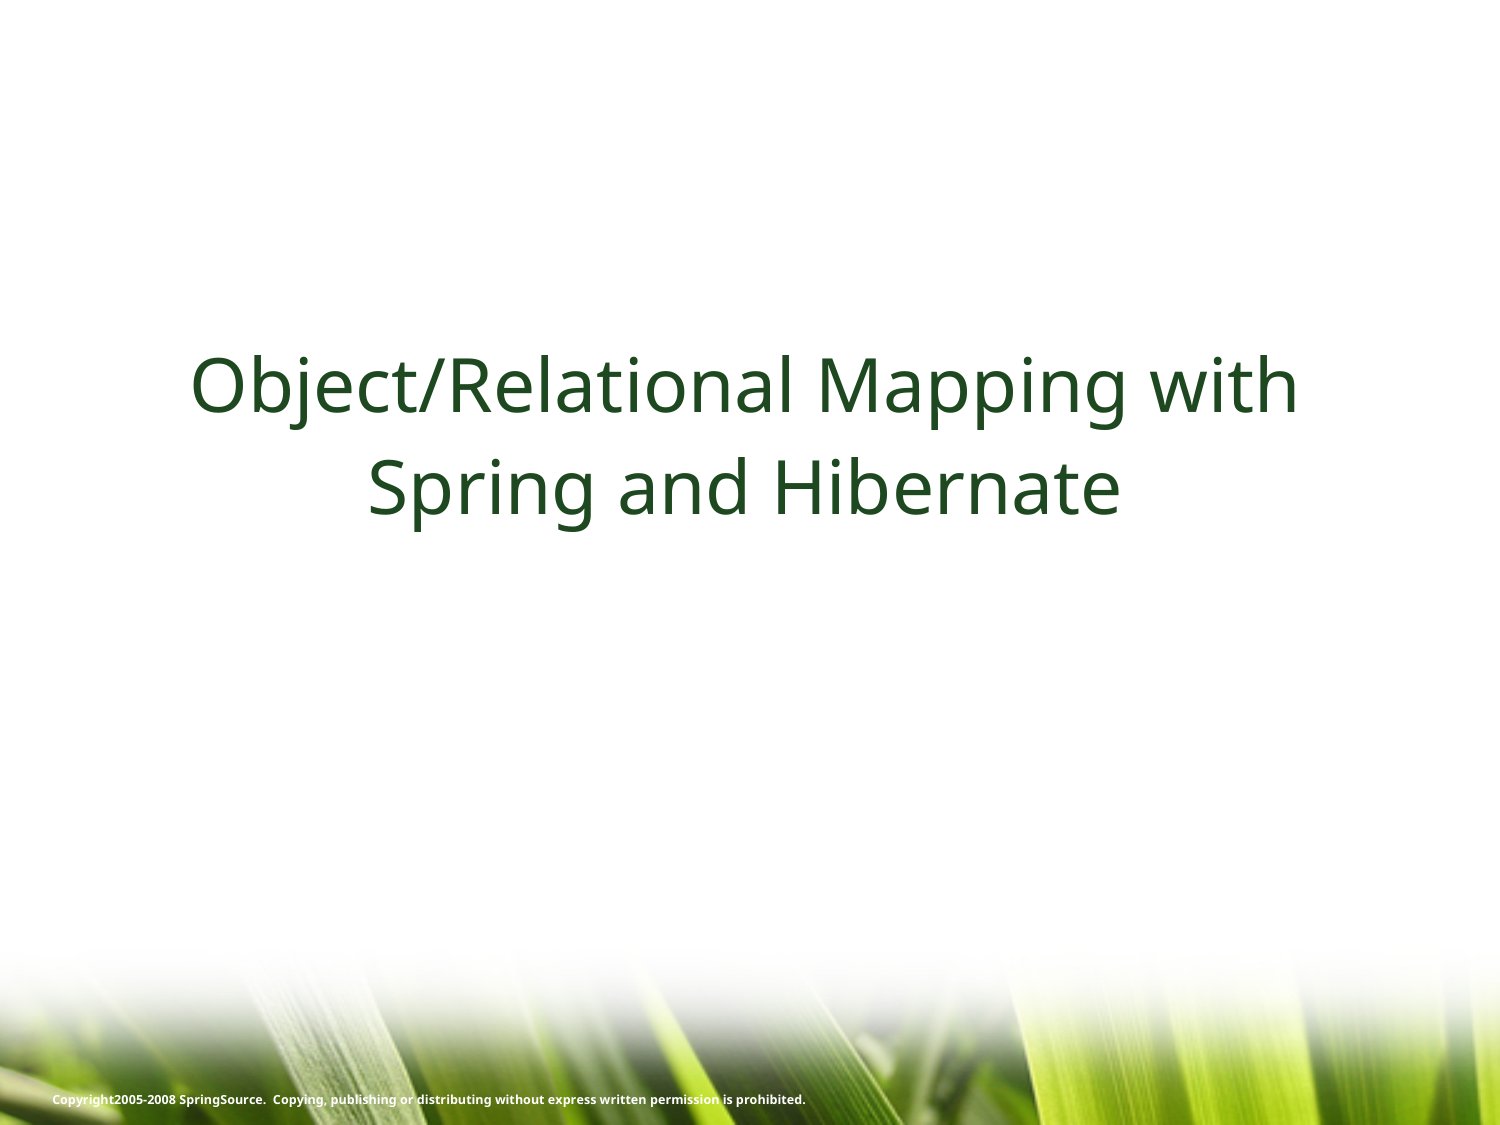

# Object/Relational Mapping with Spring and Hibernate